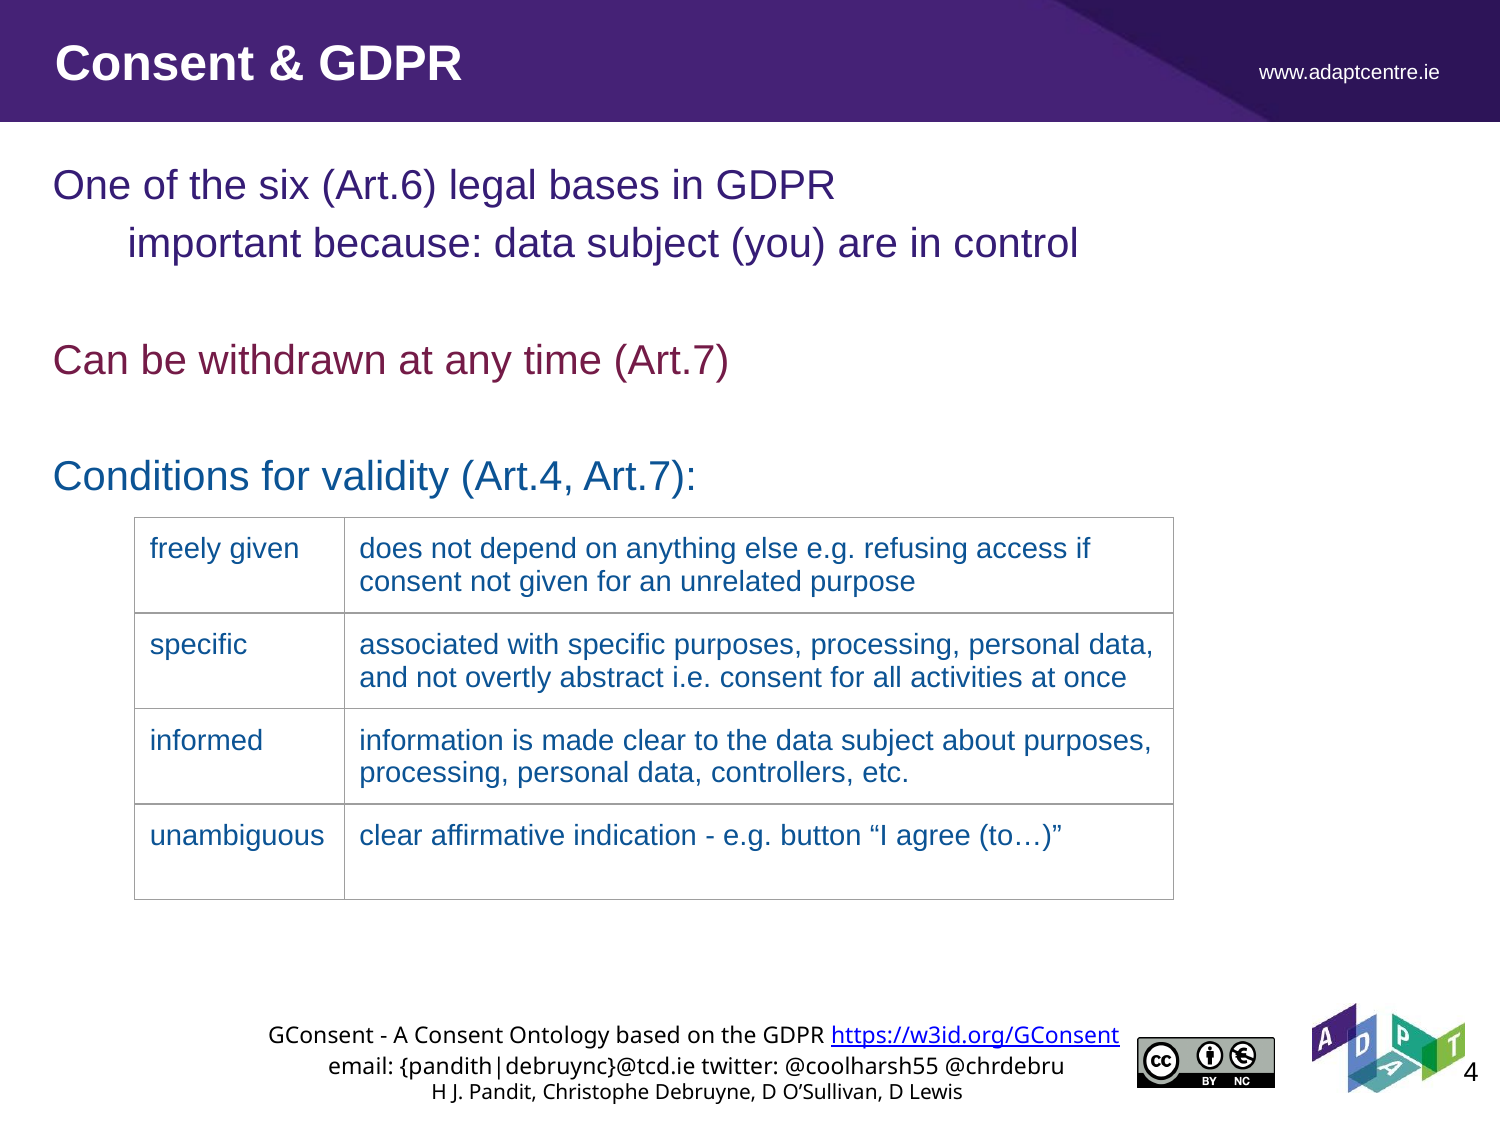

# Consent & GDPR
One of the six (Art.6) legal bases in GDPR
important because: data subject (you) are in control
Can be withdrawn at any time (Art.7)
Conditions for validity (Art.4, Art.7):
| freely given | does not depend on anything else e.g. refusing access if consent not given for an unrelated purpose |
| --- | --- |
| specific | associated with specific purposes, processing, personal data, and not overtly abstract i.e. consent for all activities at once |
| informed | information is made clear to the data subject about purposes, processing, personal data, controllers, etc. |
| unambiguous | clear affirmative indication - e.g. button “I agree (to…)” |